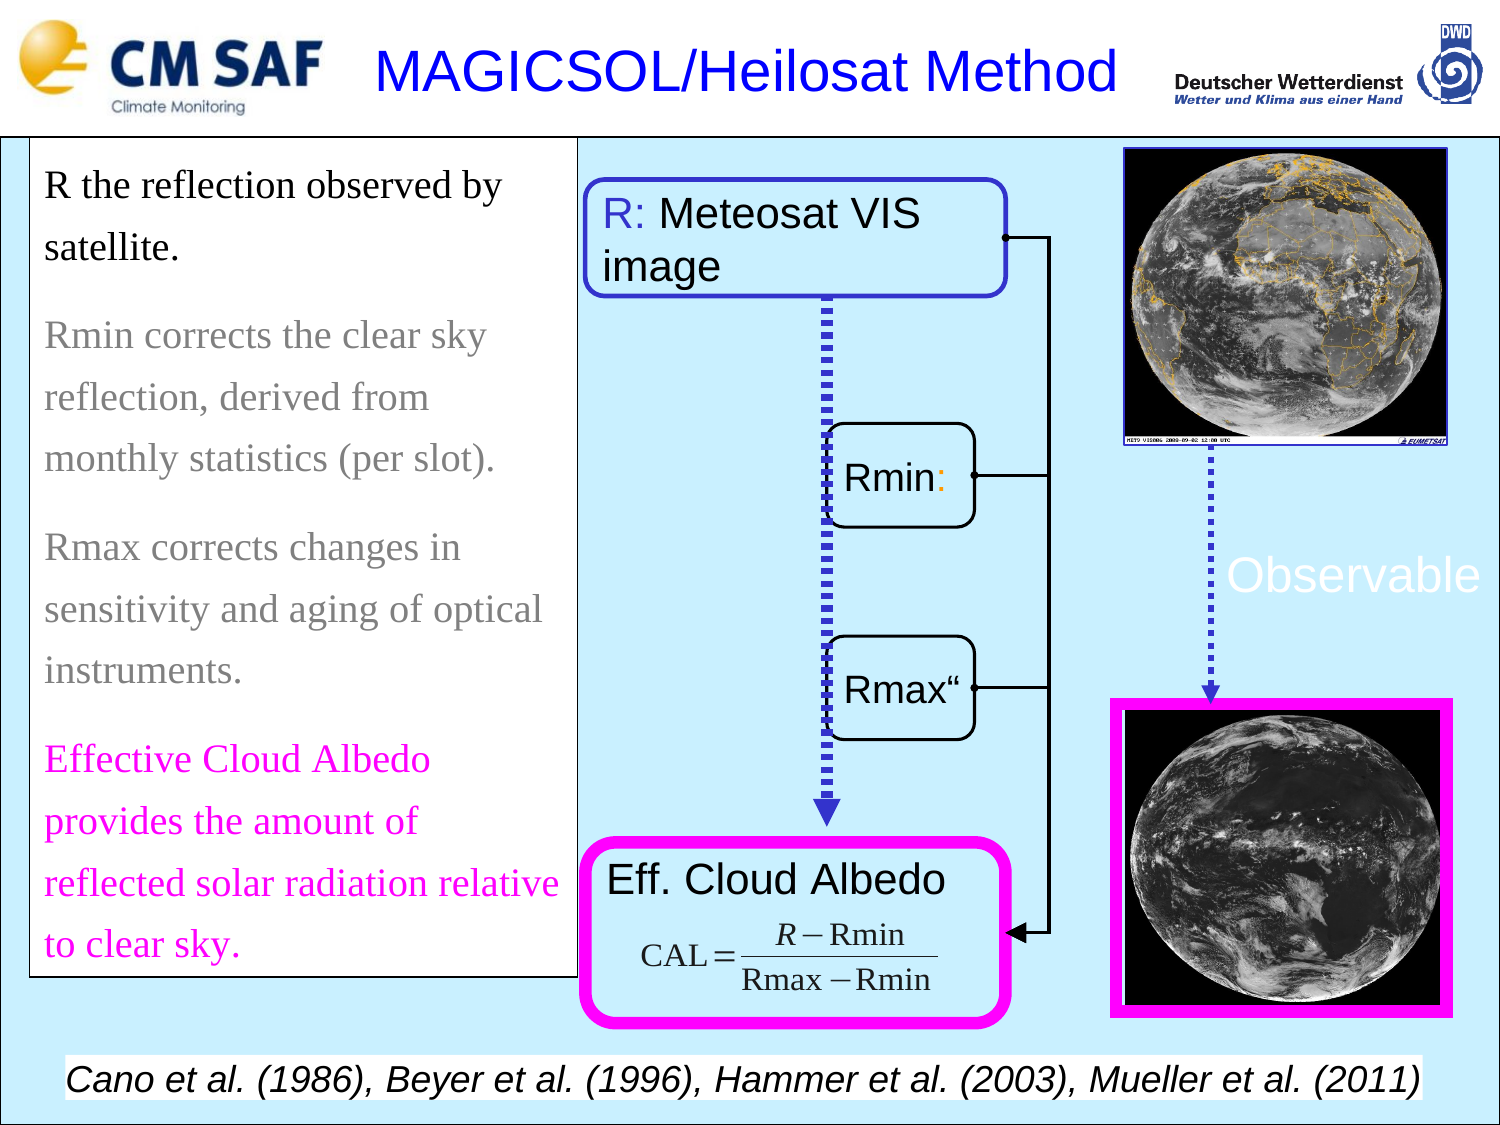

MAGICSOL/Heilosat Method
# R the reflection observed by satellite.
Rmin corrects the clear sky reflection, derived from monthly statistics (per slot).
Rmax corrects changes in sensitivity and aging of optical instruments.
Effective Cloud Albedo provides the amount of reflected solar radiation relative to clear sky.
R: Meteosat VIS image
Rmin:
Observable
Rmax“
Eff. Cloud Albedo
Cano et al. (1986), Beyer et al. (1996), Hammer et al. (2003), Mueller et al. (2011)